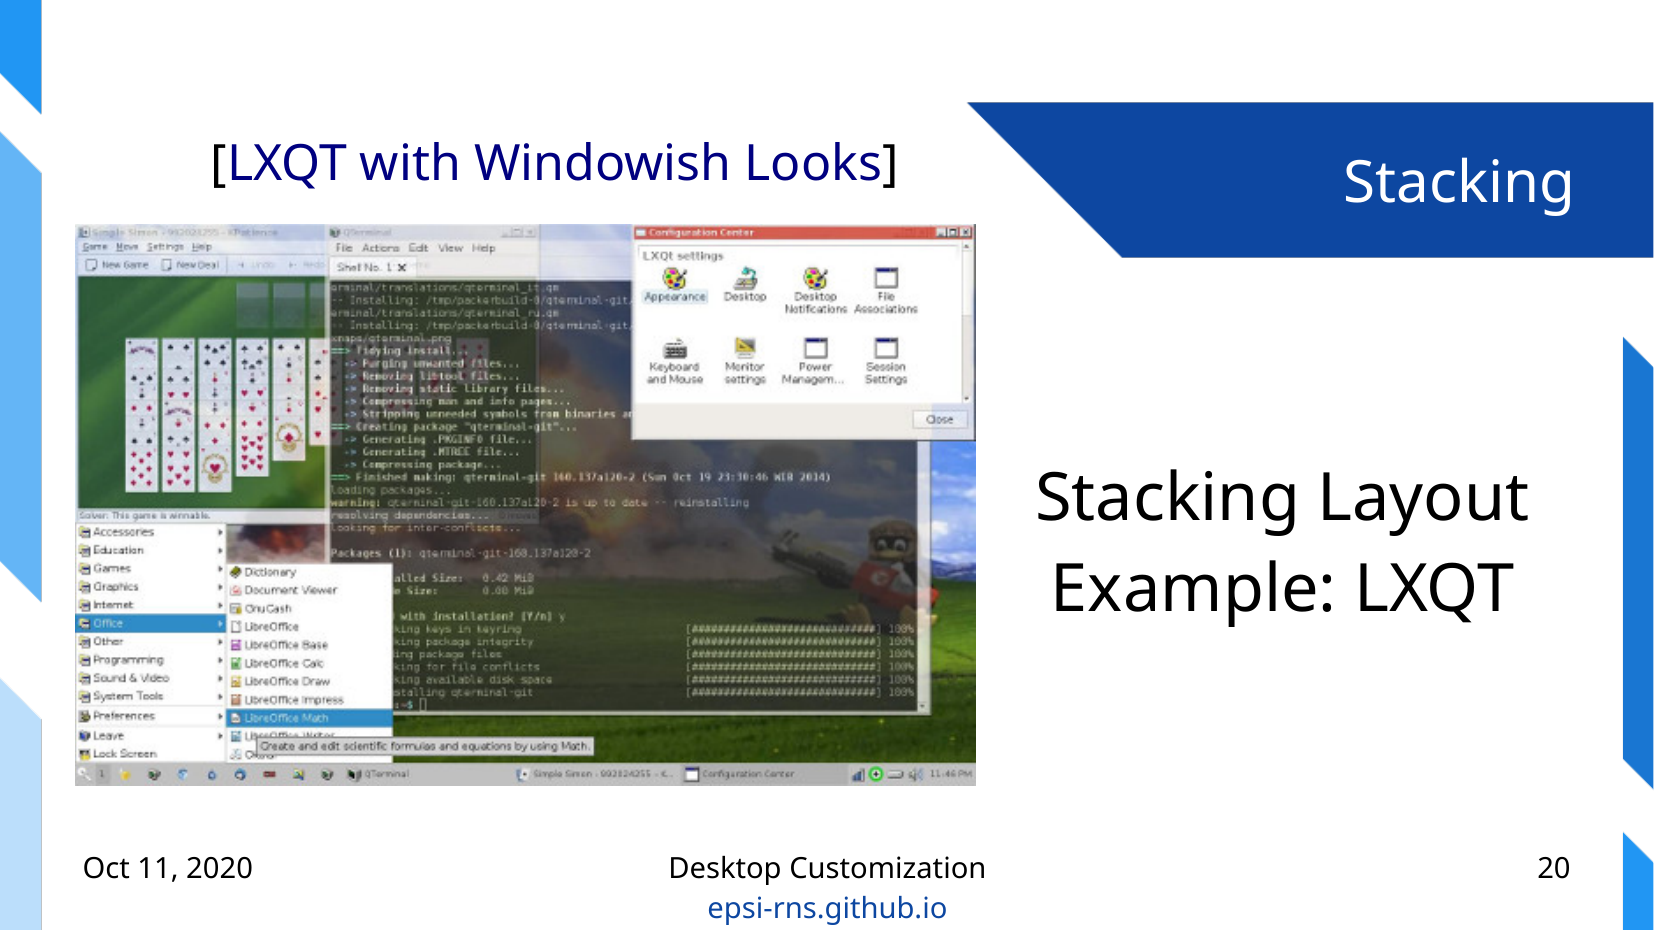

# Stacking
[LXQT with Windowish Looks]
Stacking Layout Example: LXQT
Oct 11, 2020
Desktop Customization
20